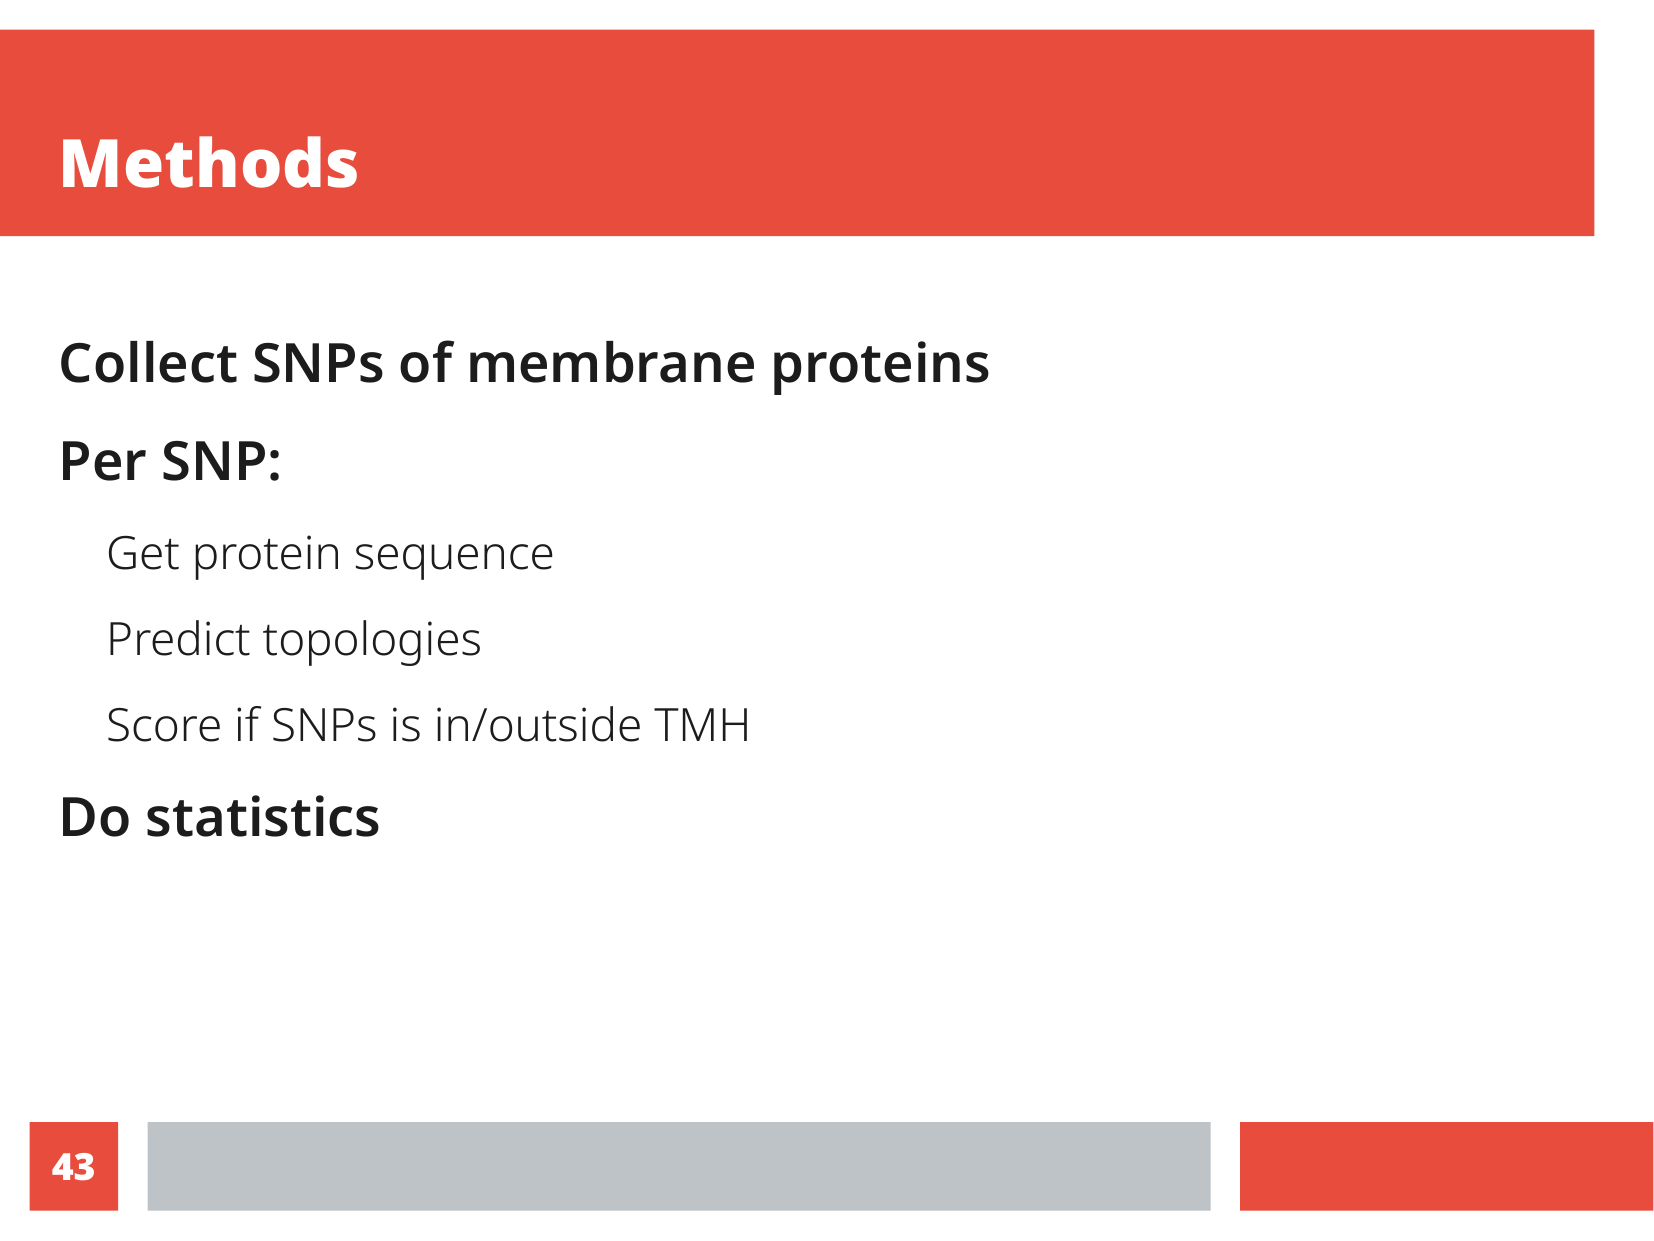

# Methods
Collect SNPs of membrane proteins
Per SNP:
Get protein sequence
Predict topologies
Score if SNPs is in/outside TMH
Do statistics
43